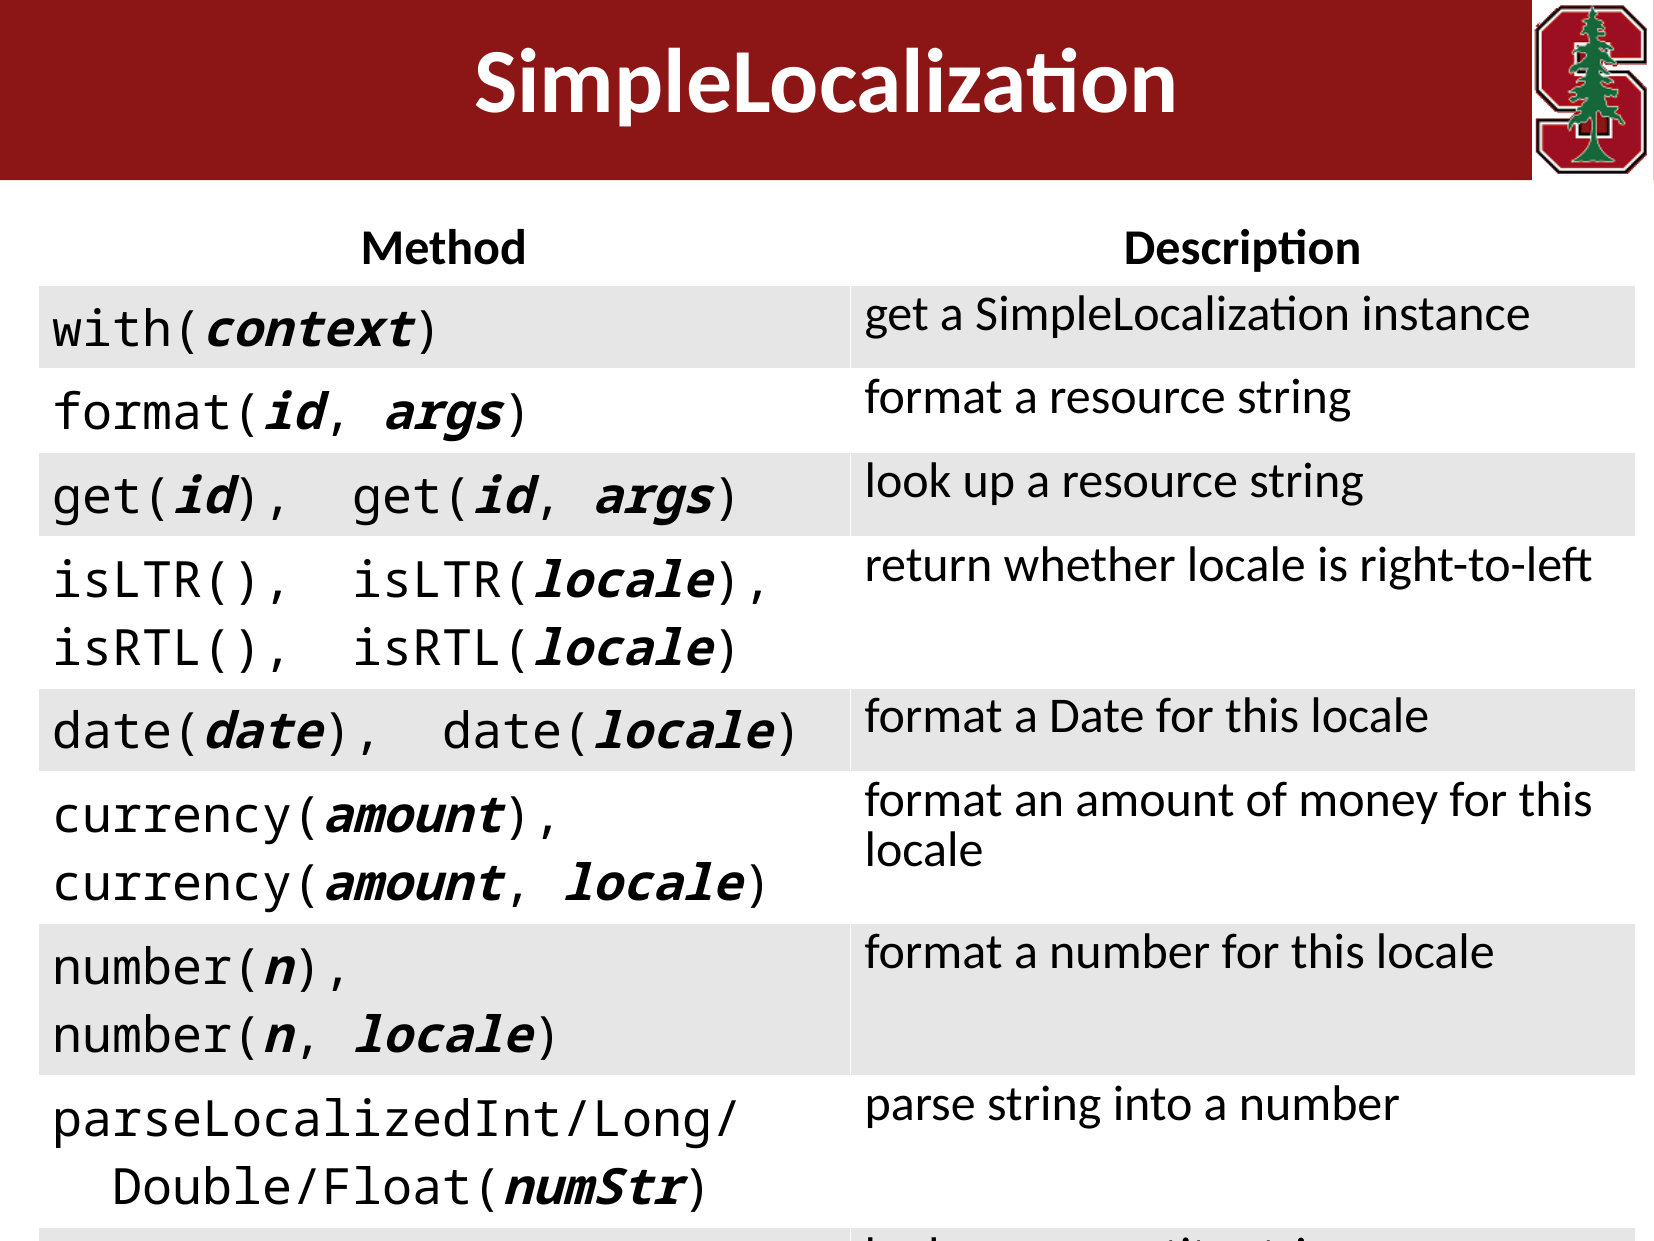

# SimpleLocalization
| Method | Description |
| --- | --- |
| with(context) | get a SimpleLocalization instance |
| format(id, args) | format a resource string |
| get(id), get(id, args) | look up a resource string |
| isLTR(), isLTR(locale), isRTL(), isRTL(locale) | return whether locale is right-to-left |
| date(date), date(locale) | format a Date for this locale |
| currency(amount), currency(amount, locale) | format an amount of money for this locale |
| number(n), number(n, locale) | format a number for this locale |
| parseLocalizedInt/Long/ Double/Float(numStr) | parse string into a number |
| pluralize(id, n, args) | look up a quantity string |